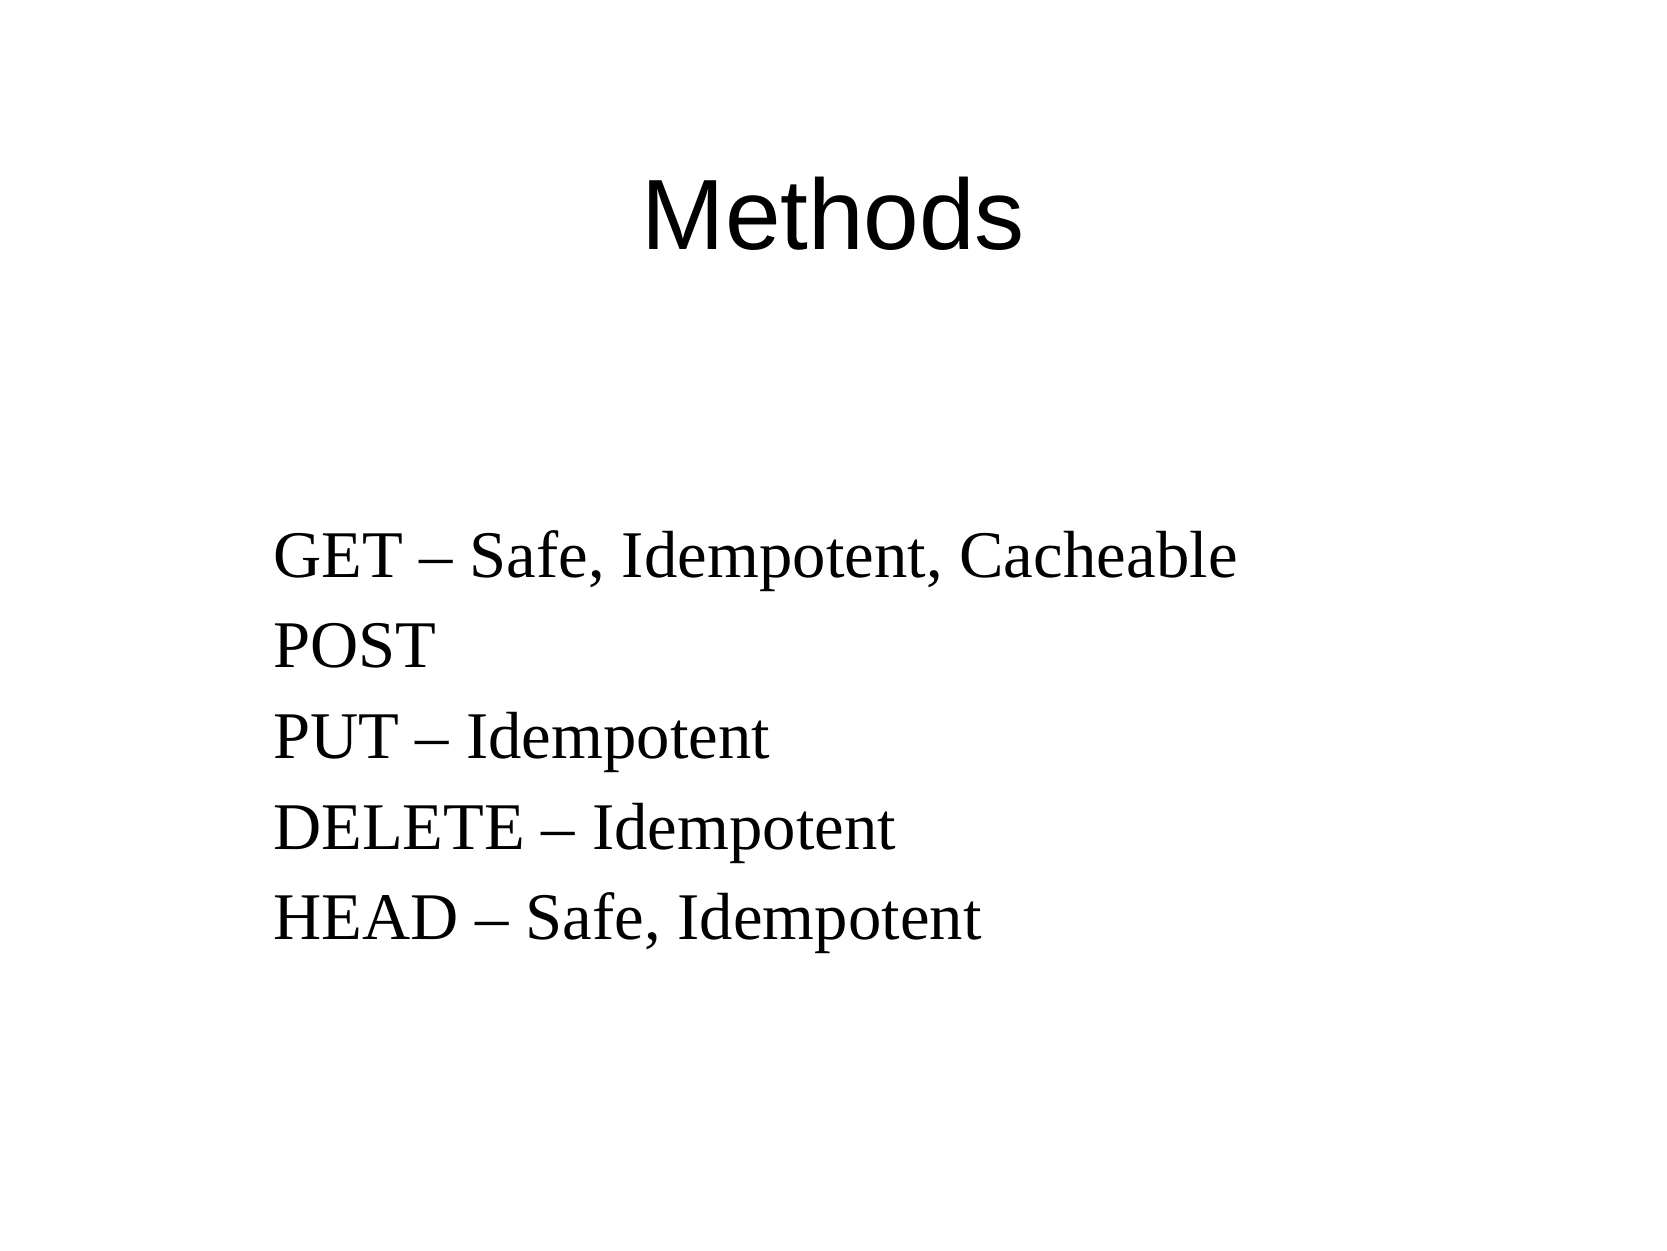

# Methods
GET – Safe, Idempotent, Cacheable
POST
PUT – Idempotent
DELETE – Idempotent
HEAD – Safe, Idempotent